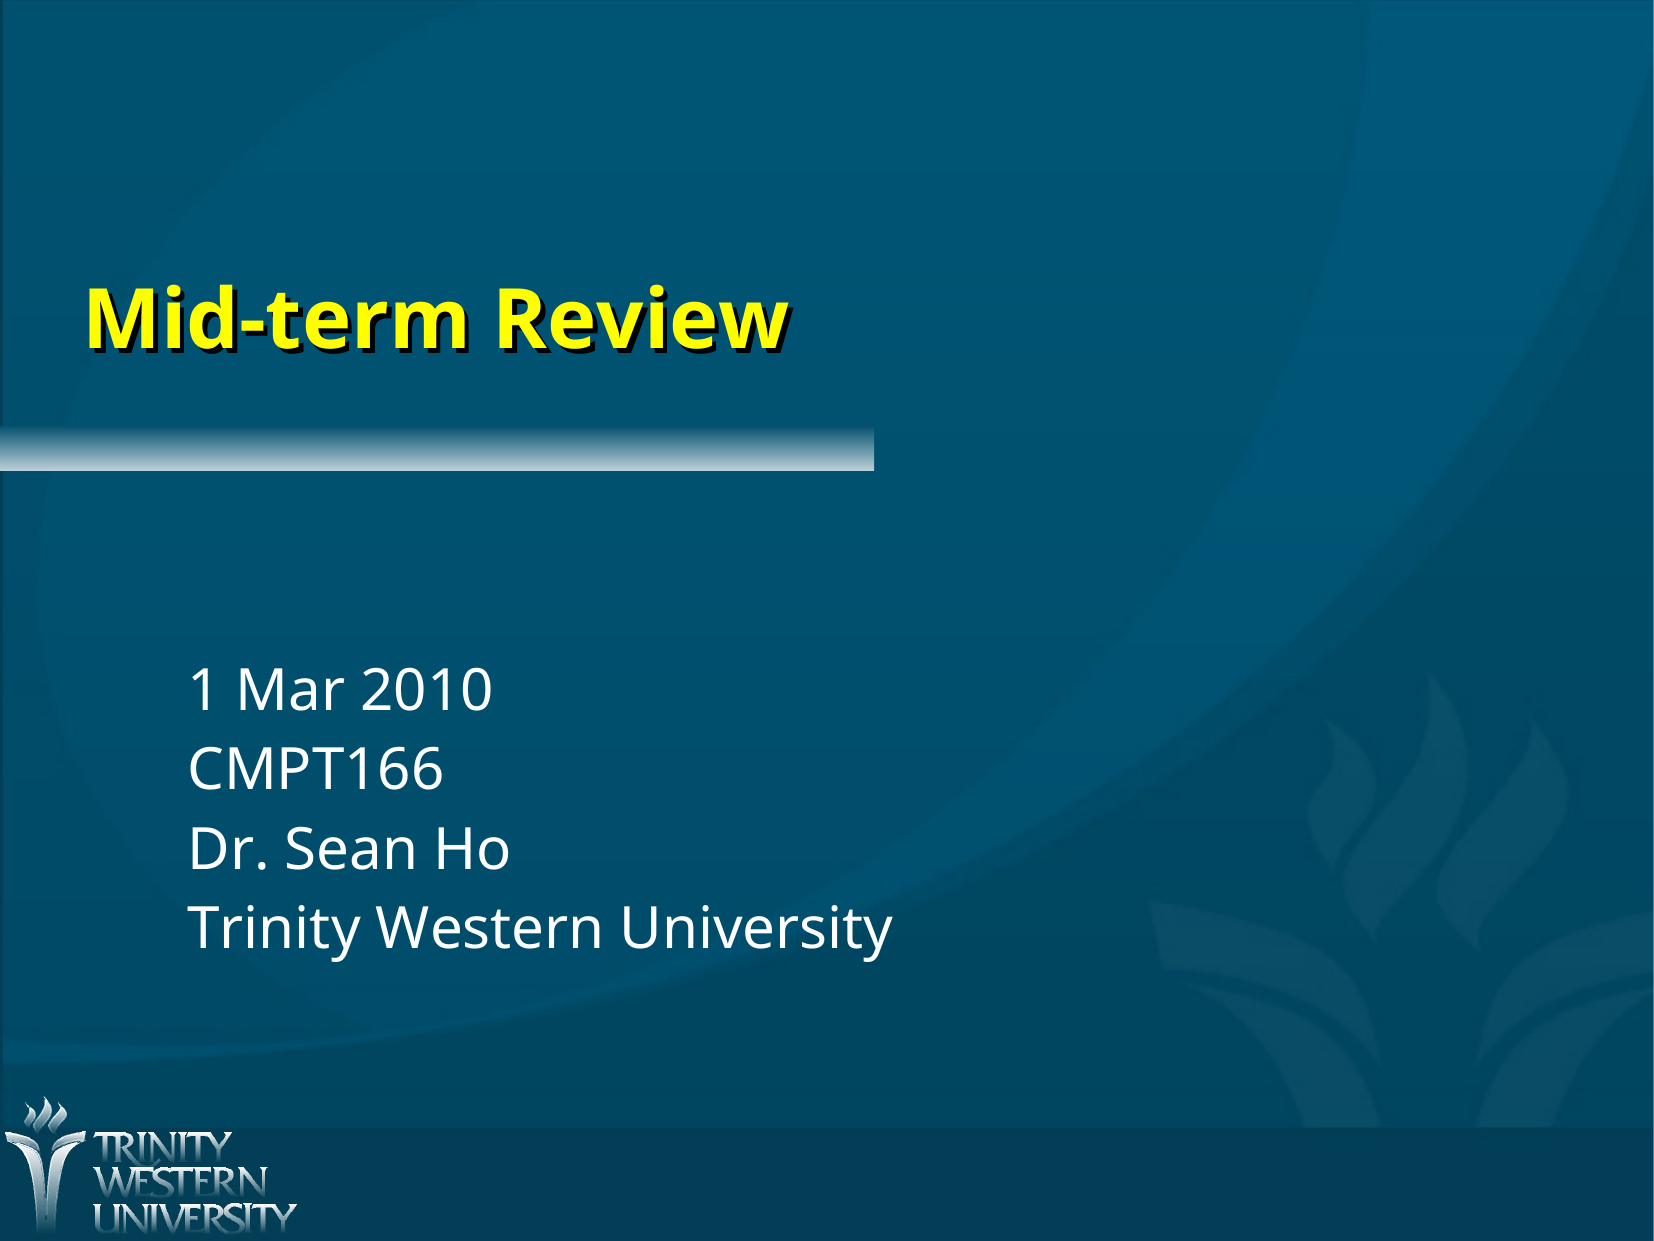

# Mid-term Review
1 Mar 2010
CMPT166
Dr. Sean Ho
Trinity Western University